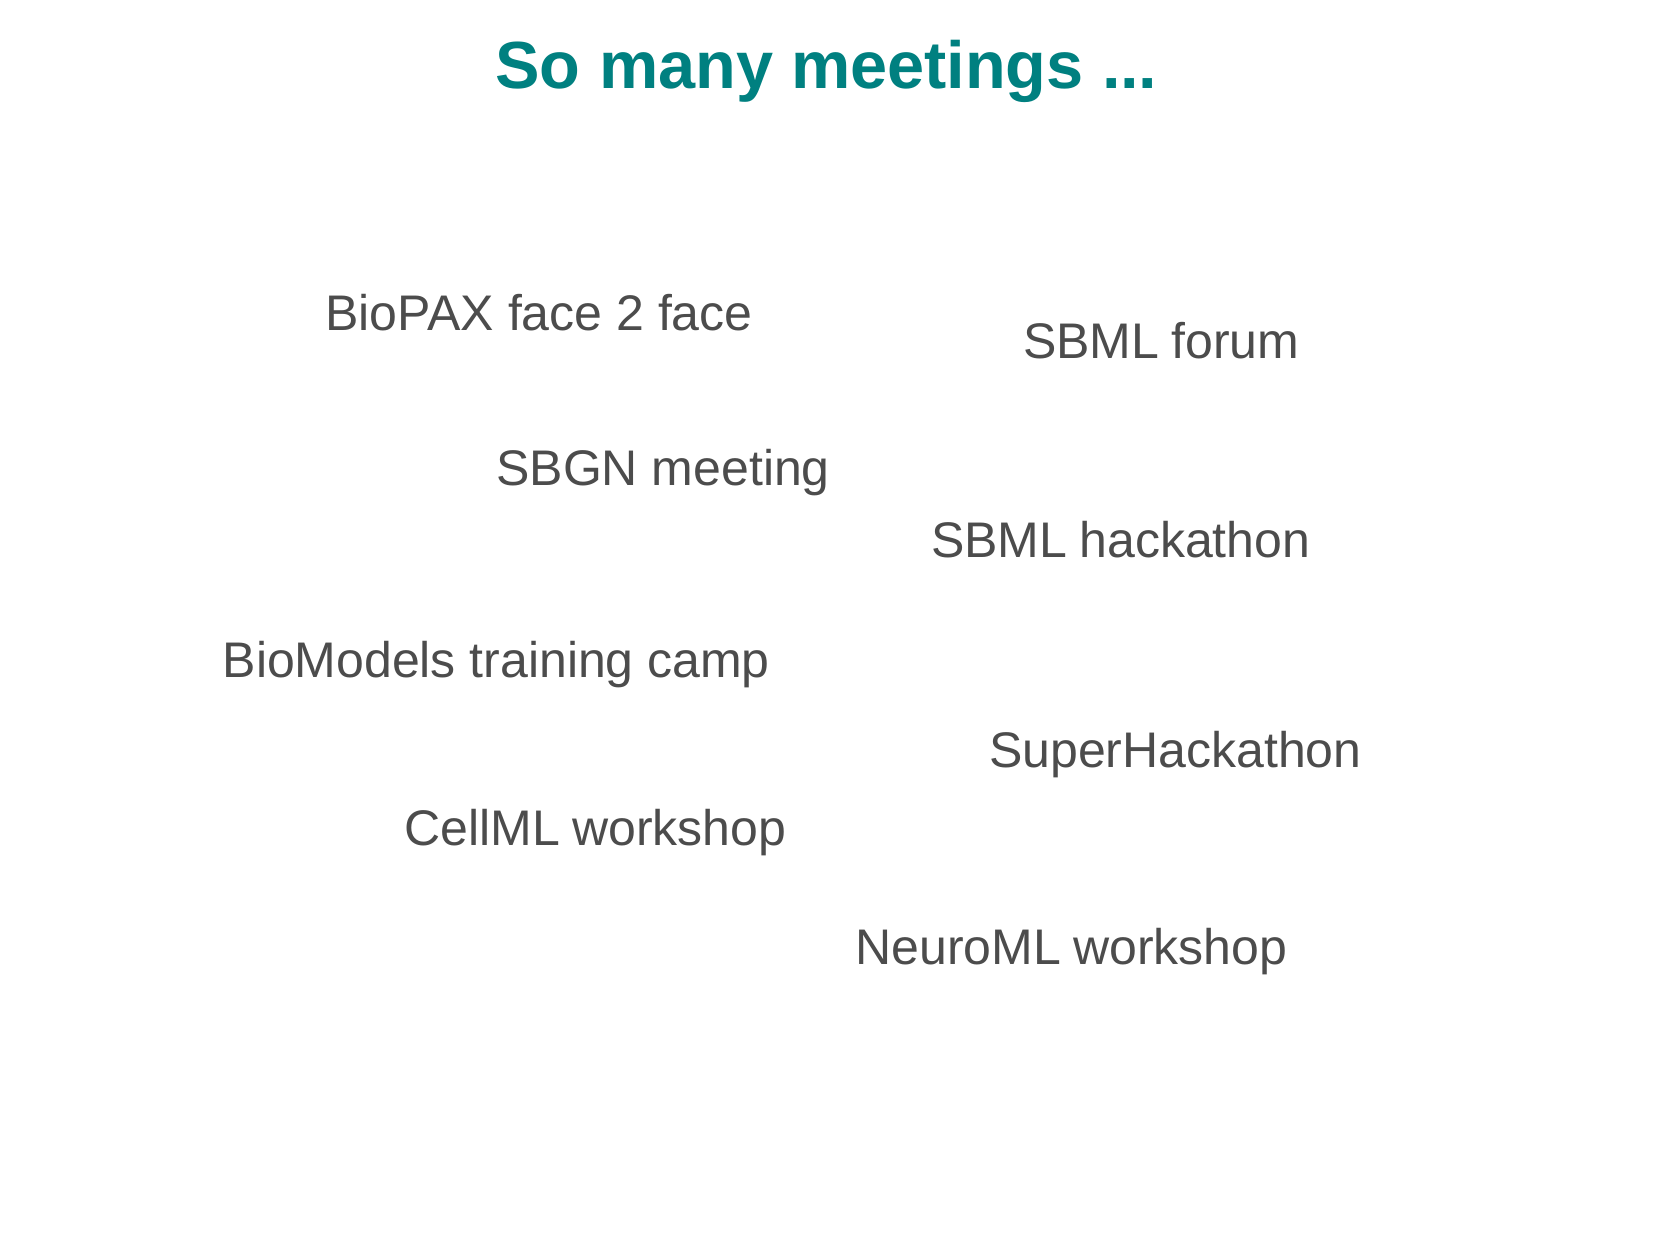

# So many meetings ...
BioPAX face 2 face
SBML forum
SBGN meeting
SBML hackathon
BioModels training camp
SuperHackathon
CellML workshop
NeuroML workshop